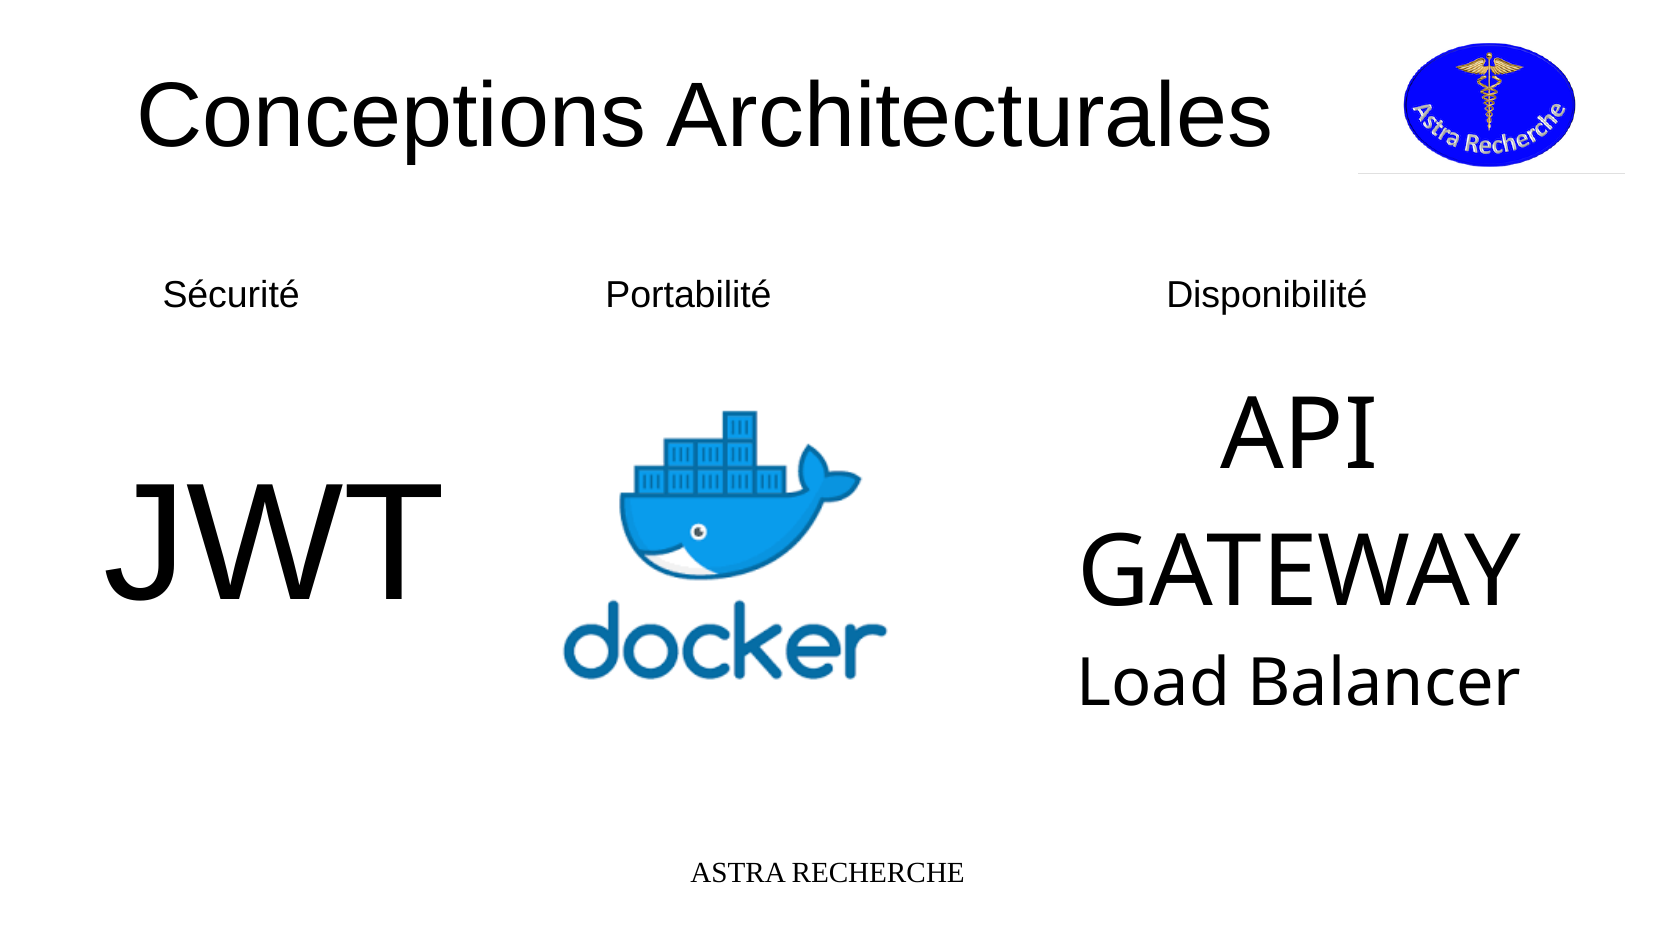

# Conceptions Architecturales
Sécurité
Portabilité
Disponibilité
API GATEWAY
Load Balancer
JWT